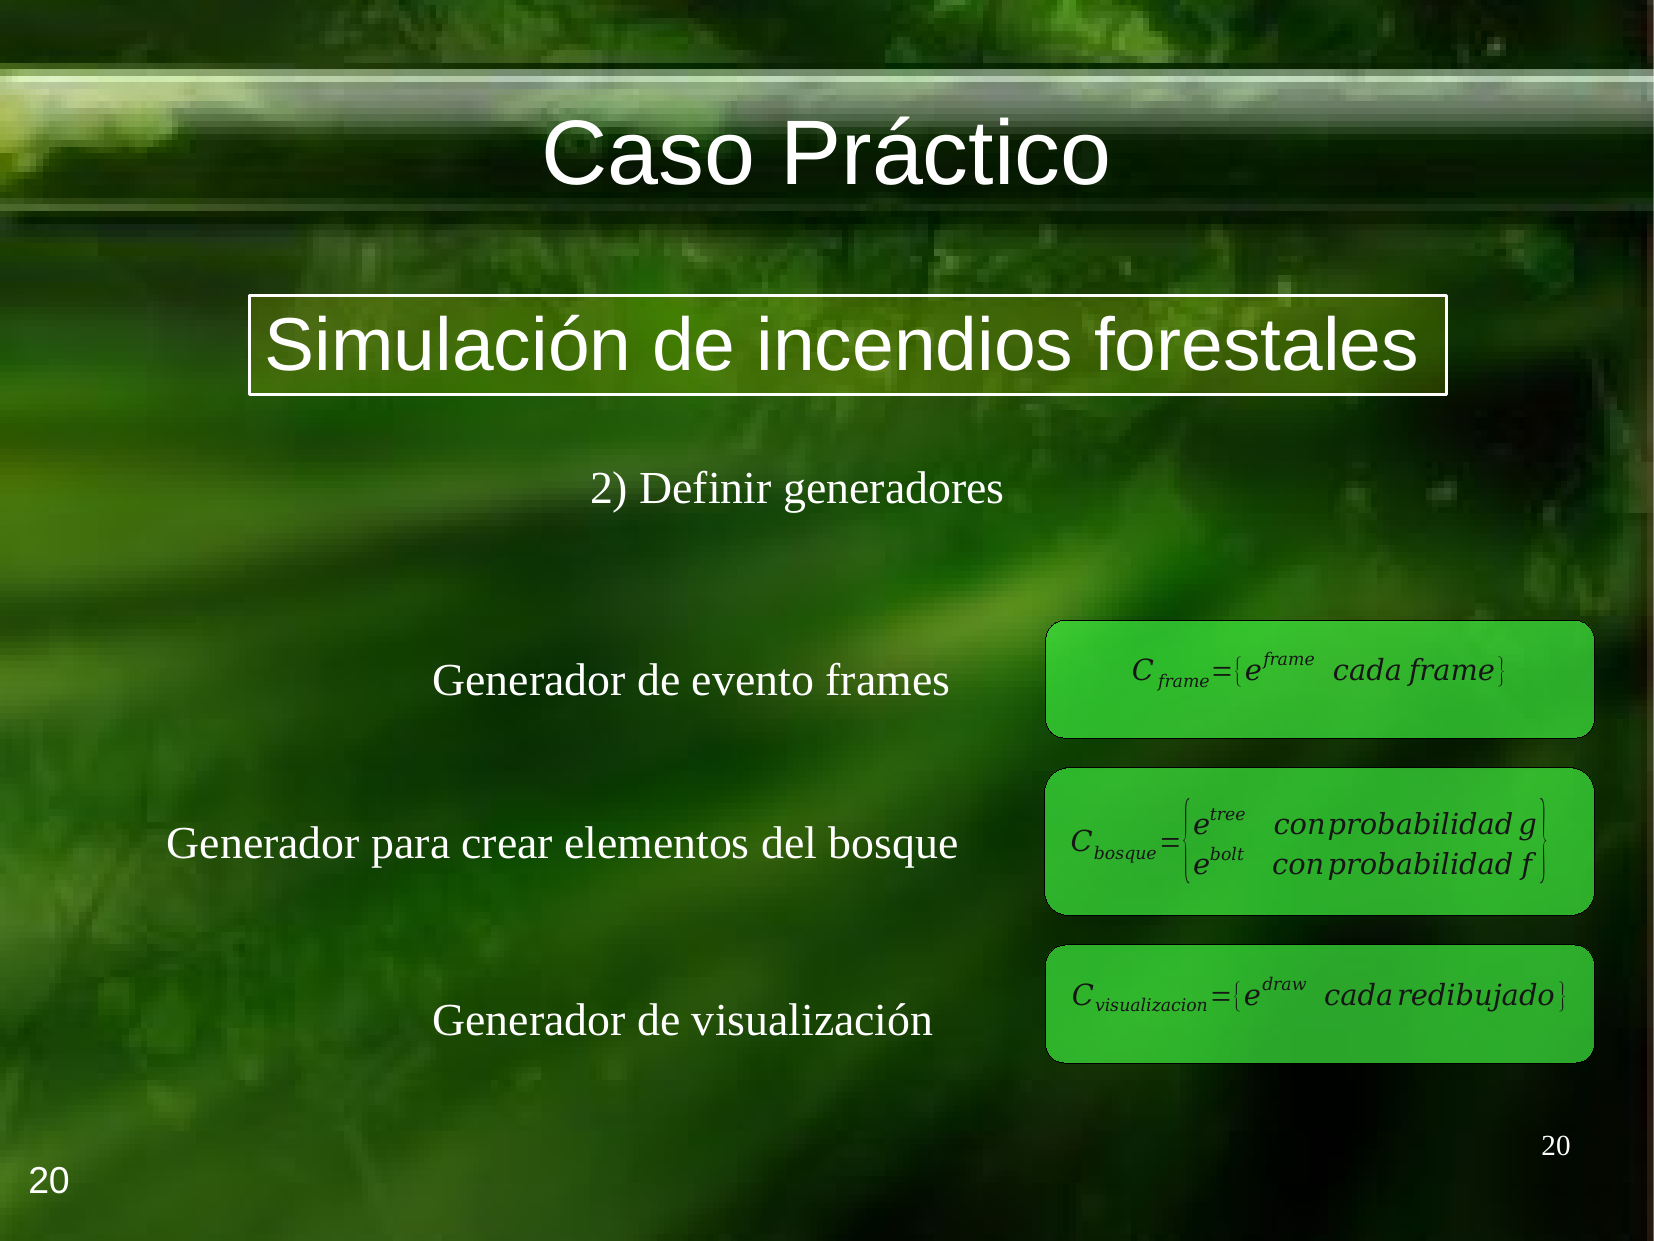

# Caso Práctico
Simulación de incendios forestales
2) Definir generadores
Generador de evento frames
Generador para crear elementos del bosque
Generador de visualización
20